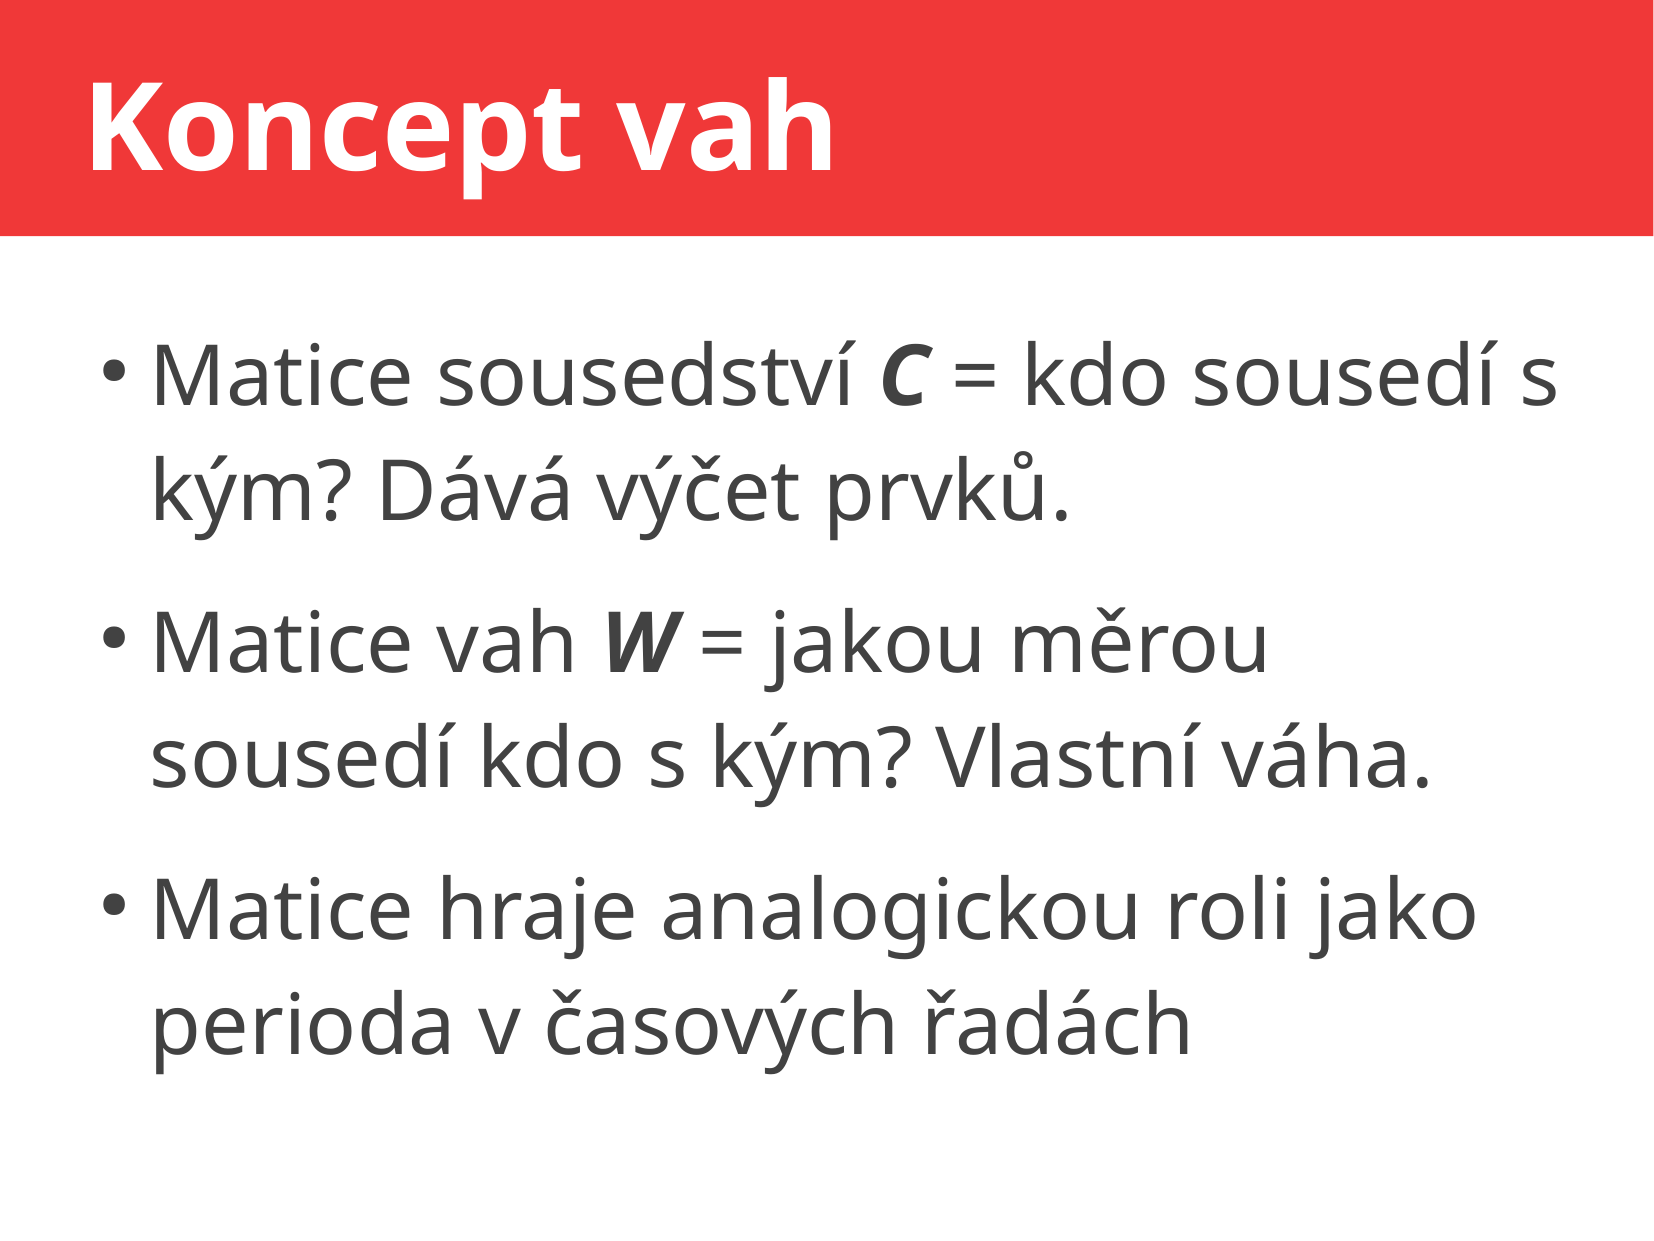

# Koncept vah
Matice sousedství C = kdo sousedí s kým? Dává výčet prvků.
Matice vah W = jakou měrou sousedí kdo s kým? Vlastní váha.
Matice hraje analogickou roli jako perioda v časových řadách